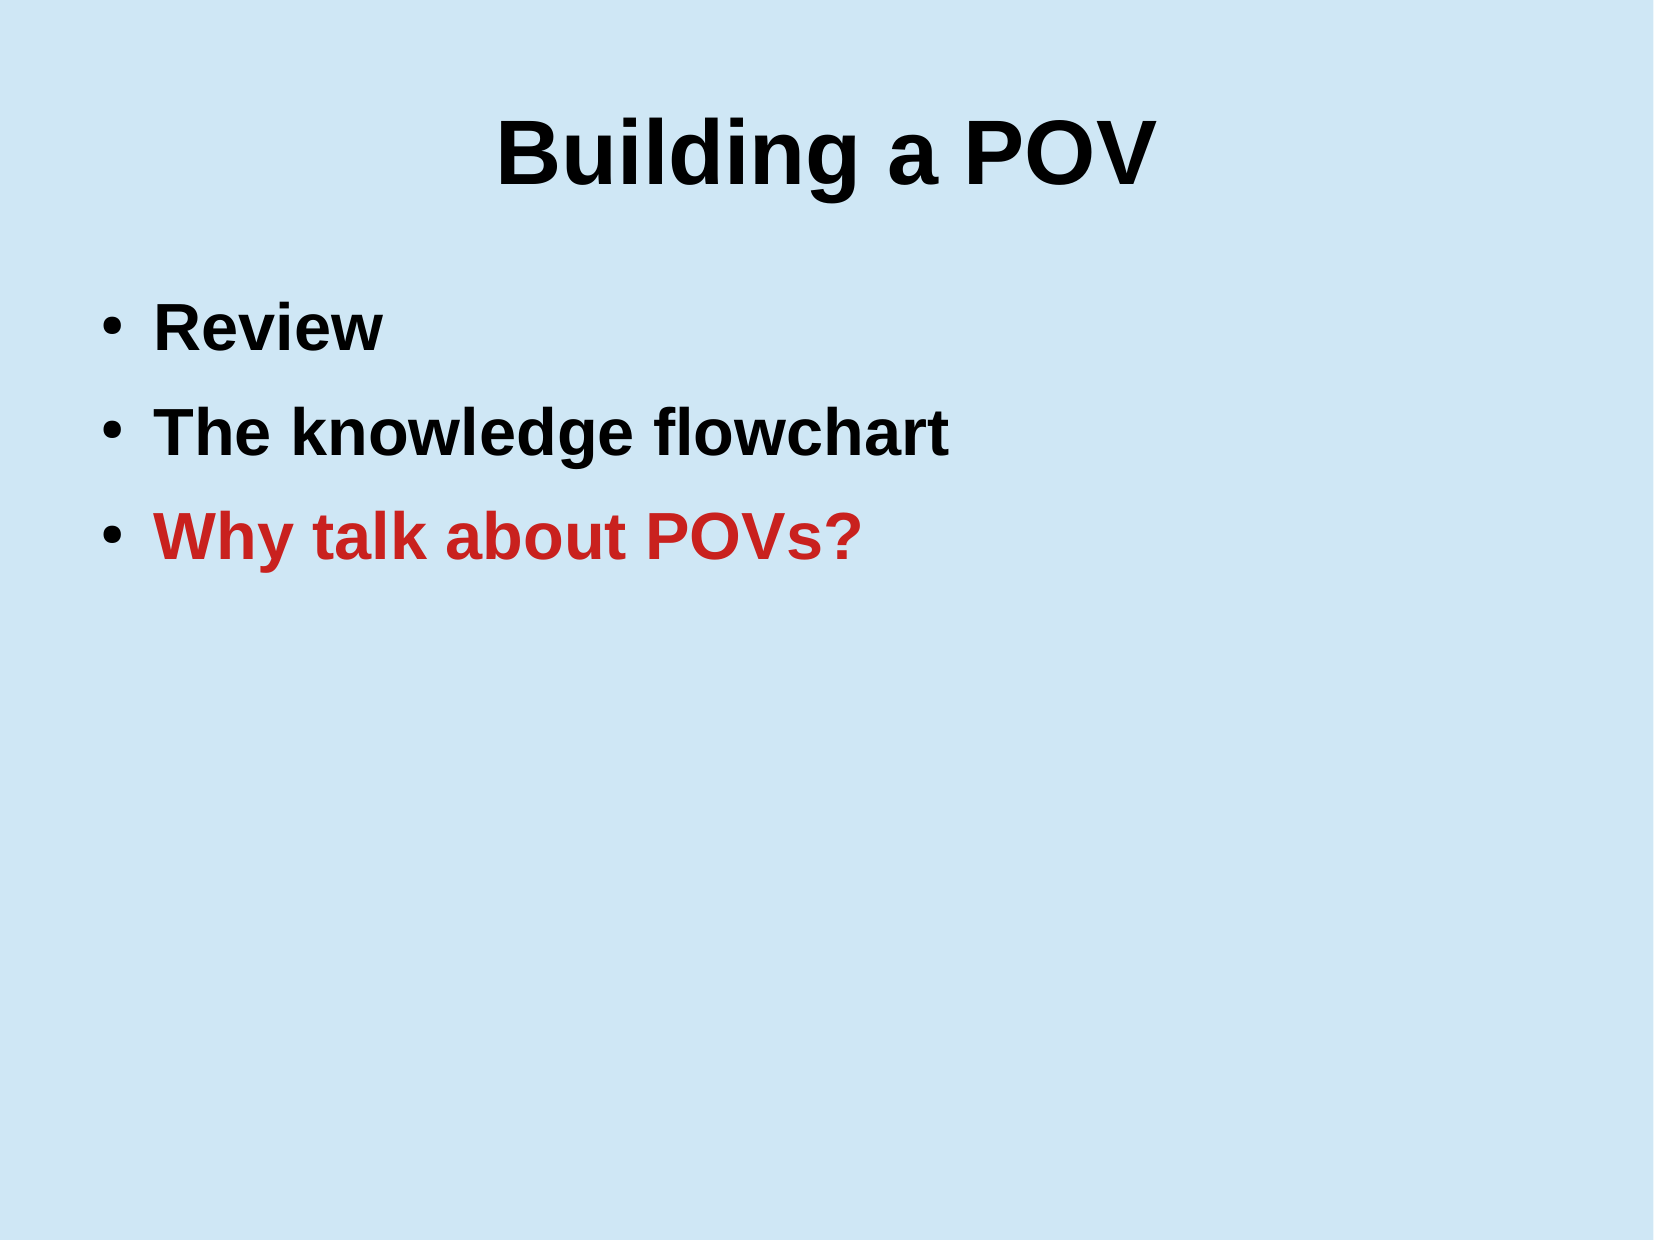

# Building a POV
Review
The knowledge flowchart
Why talk about POVs?